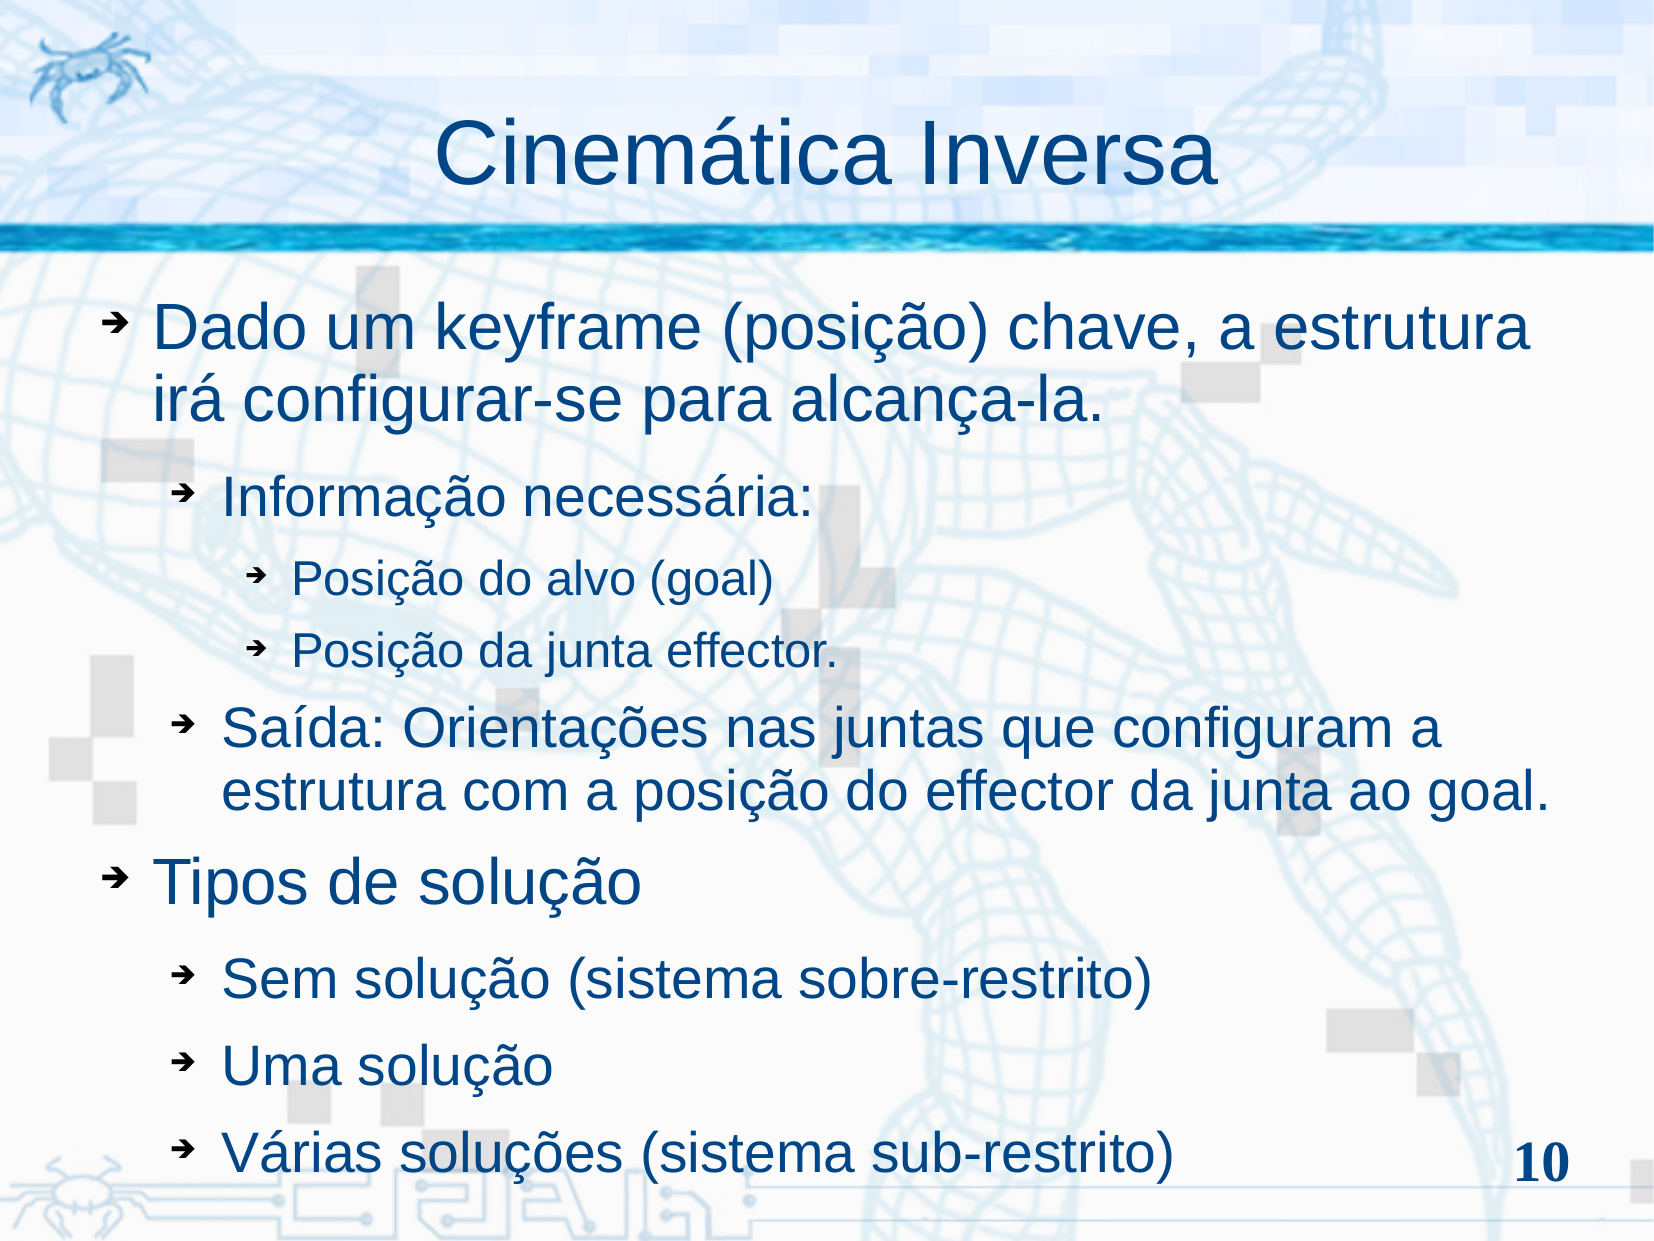

# Cinemática Inversa
Dado um keyframe (posição) chave, a estrutura irá configurar-se para alcança-la.
Informação necessária:
Posição do alvo (goal)
Posição da junta effector.
Saída: Orientações nas juntas que configuram a estrutura com a posição do effector da junta ao goal.
Tipos de solução
Sem solução (sistema sobre-restrito)
Uma solução
Várias soluções (sistema sub-restrito)
10